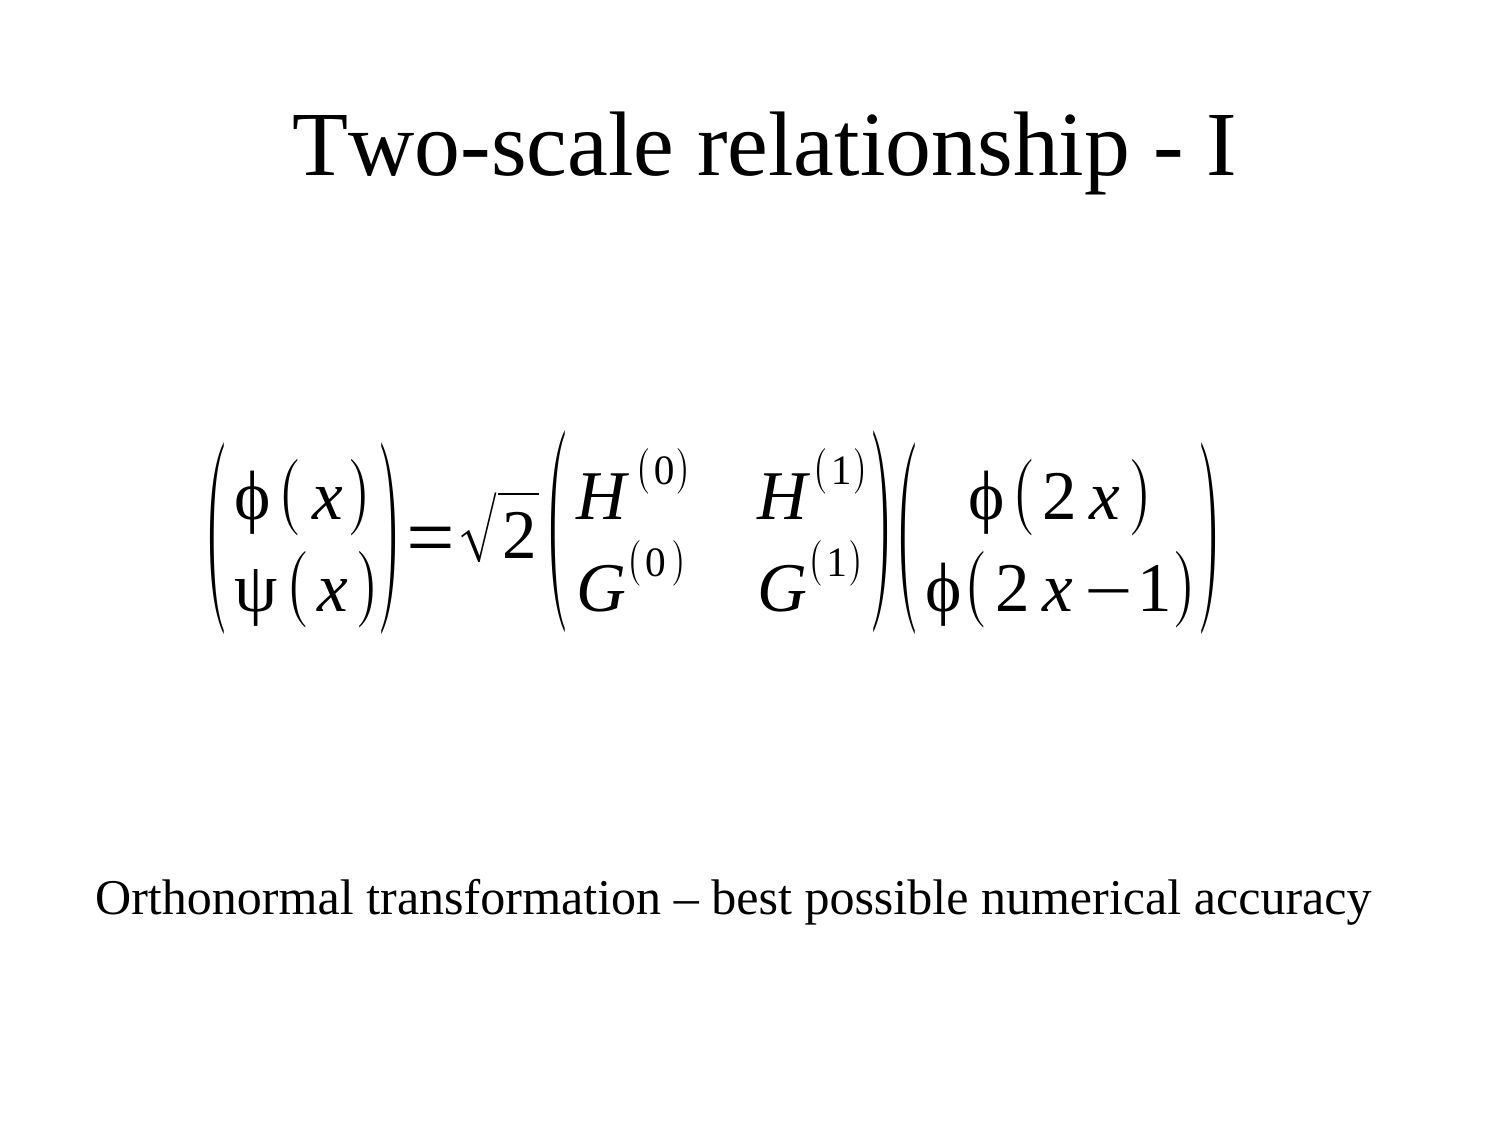

# Two-scale relationship - I
Orthonormal transformation – best possible numerical accuracy